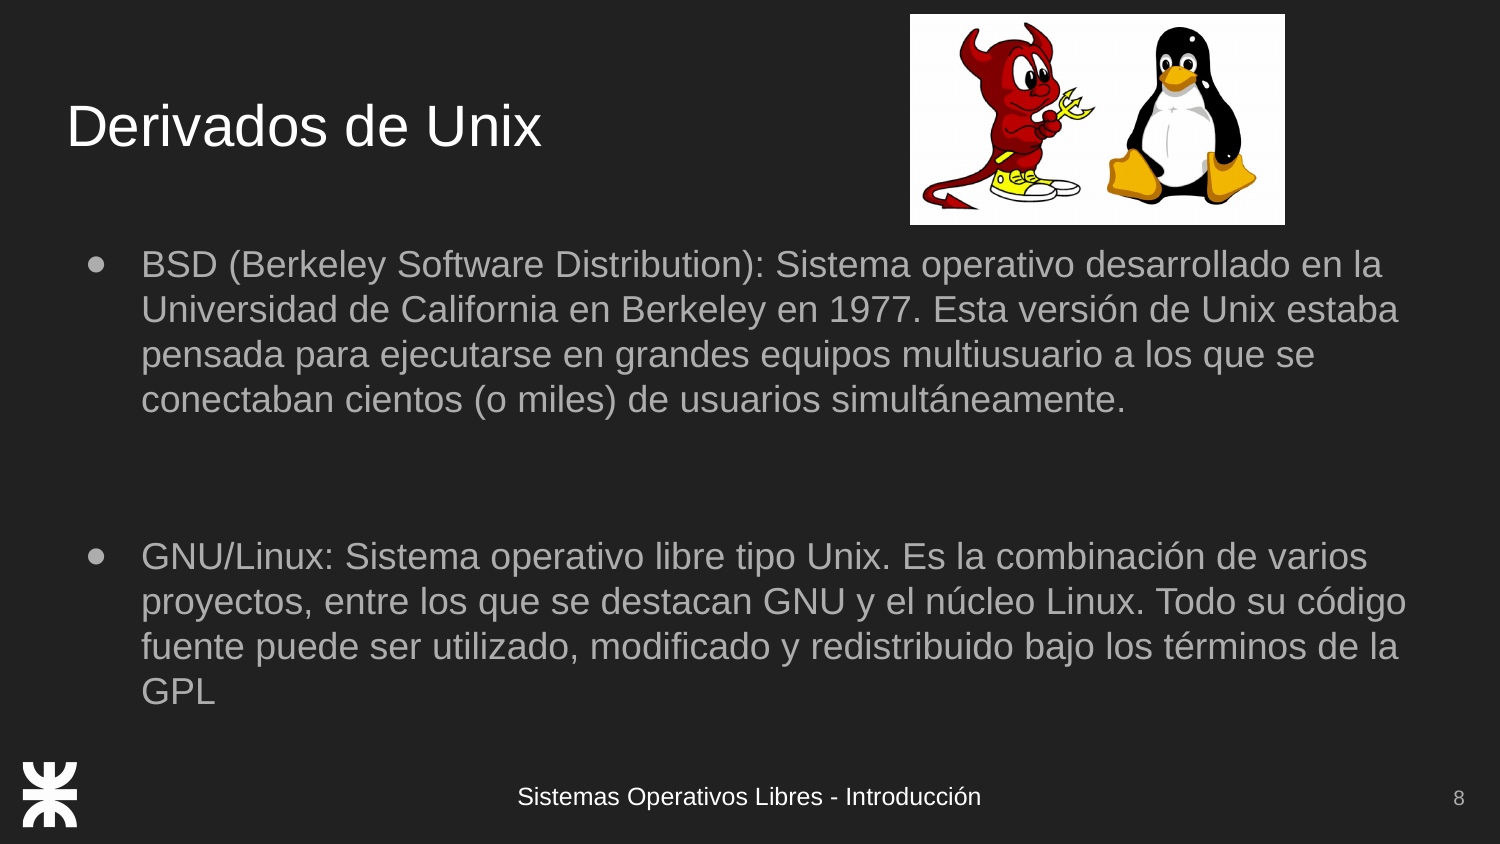

# Derivados de Unix
BSD (Berkeley Software Distribution): Sistema operativo desarrollado en la Universidad de California en Berkeley en 1977. Esta versión de Unix estaba pensada para ejecutarse en grandes equipos multiusuario a los que se conectaban cientos (o miles) de usuarios simultáneamente.
GNU/Linux: Sistema operativo libre tipo Unix. Es la combinación de varios proyectos, entre los que se destacan GNU y el núcleo Linux. Todo su código fuente puede ser utilizado, modificado y redistribuido bajo los términos de la GPL
Sistemas Operativos Libres - Introducción